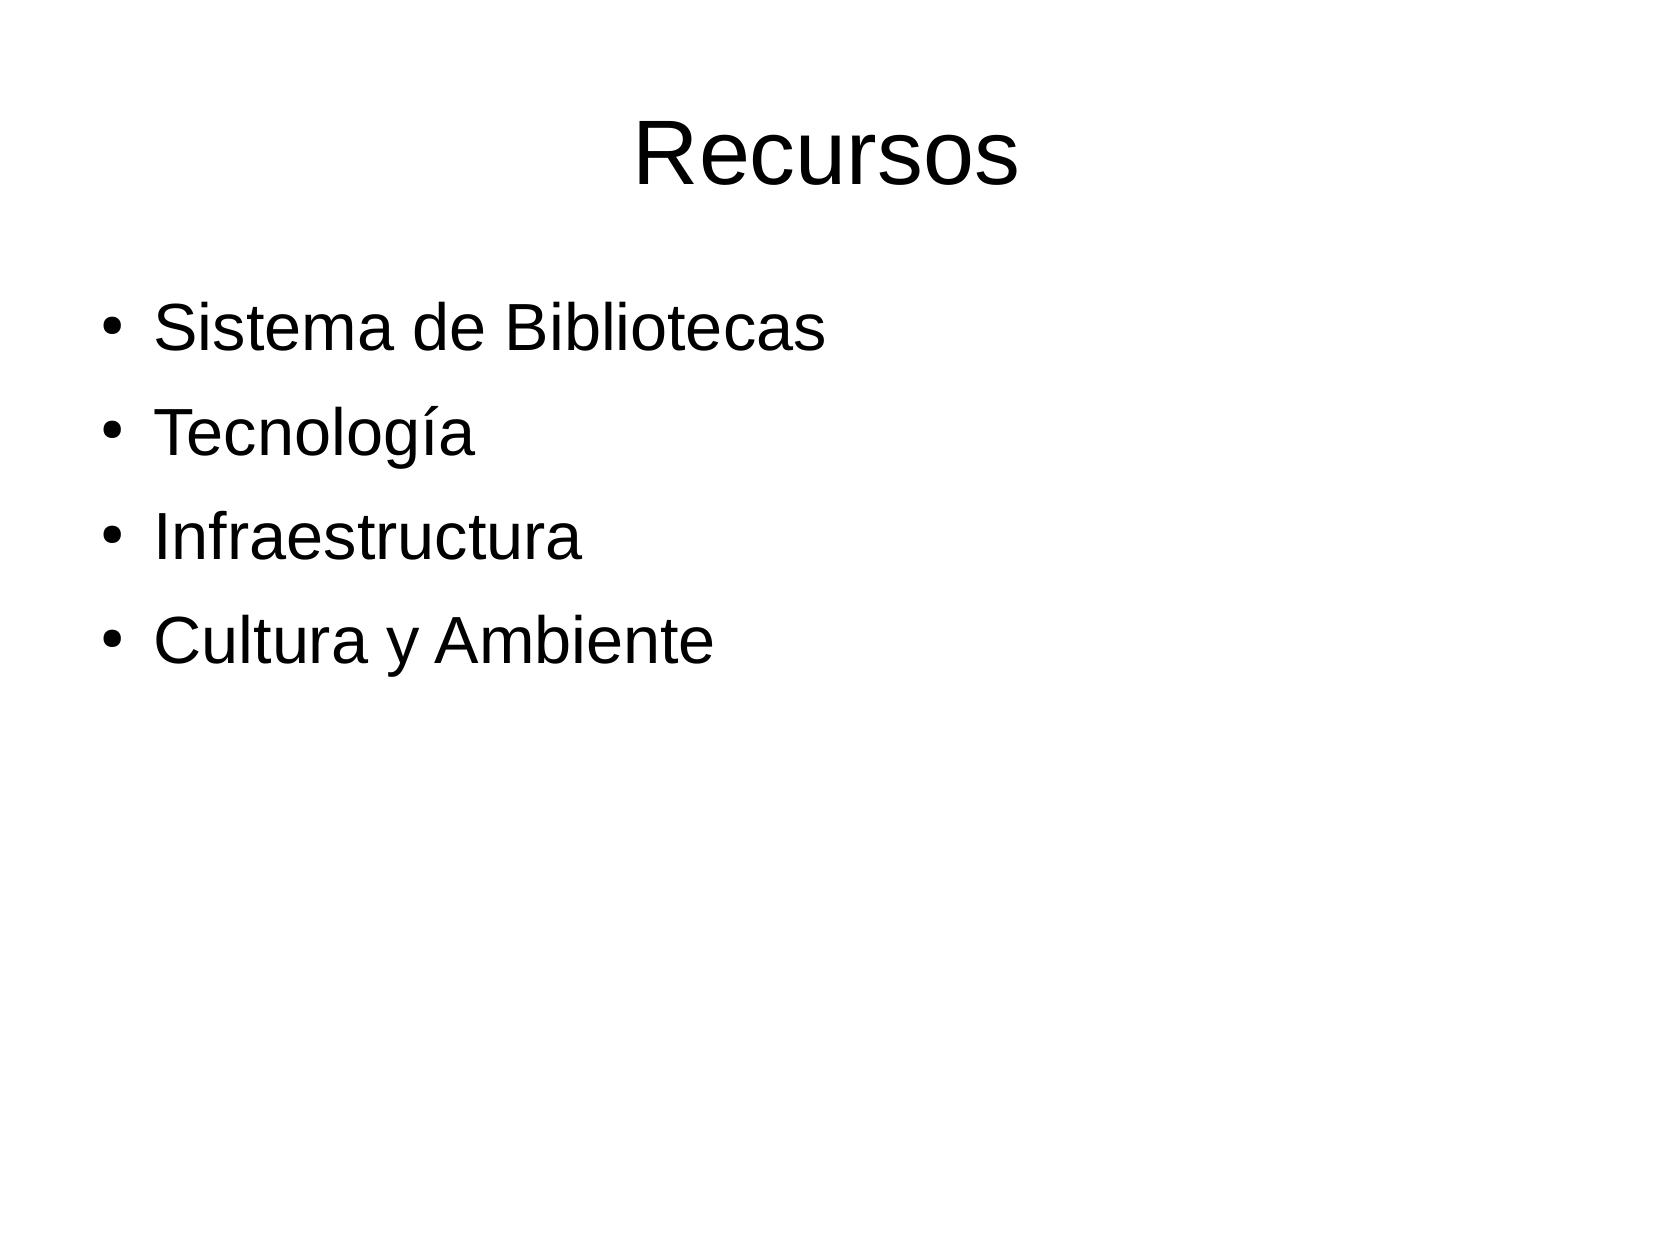

# Recursos
Sistema de Bibliotecas
Tecnología
Infraestructura
Cultura y Ambiente